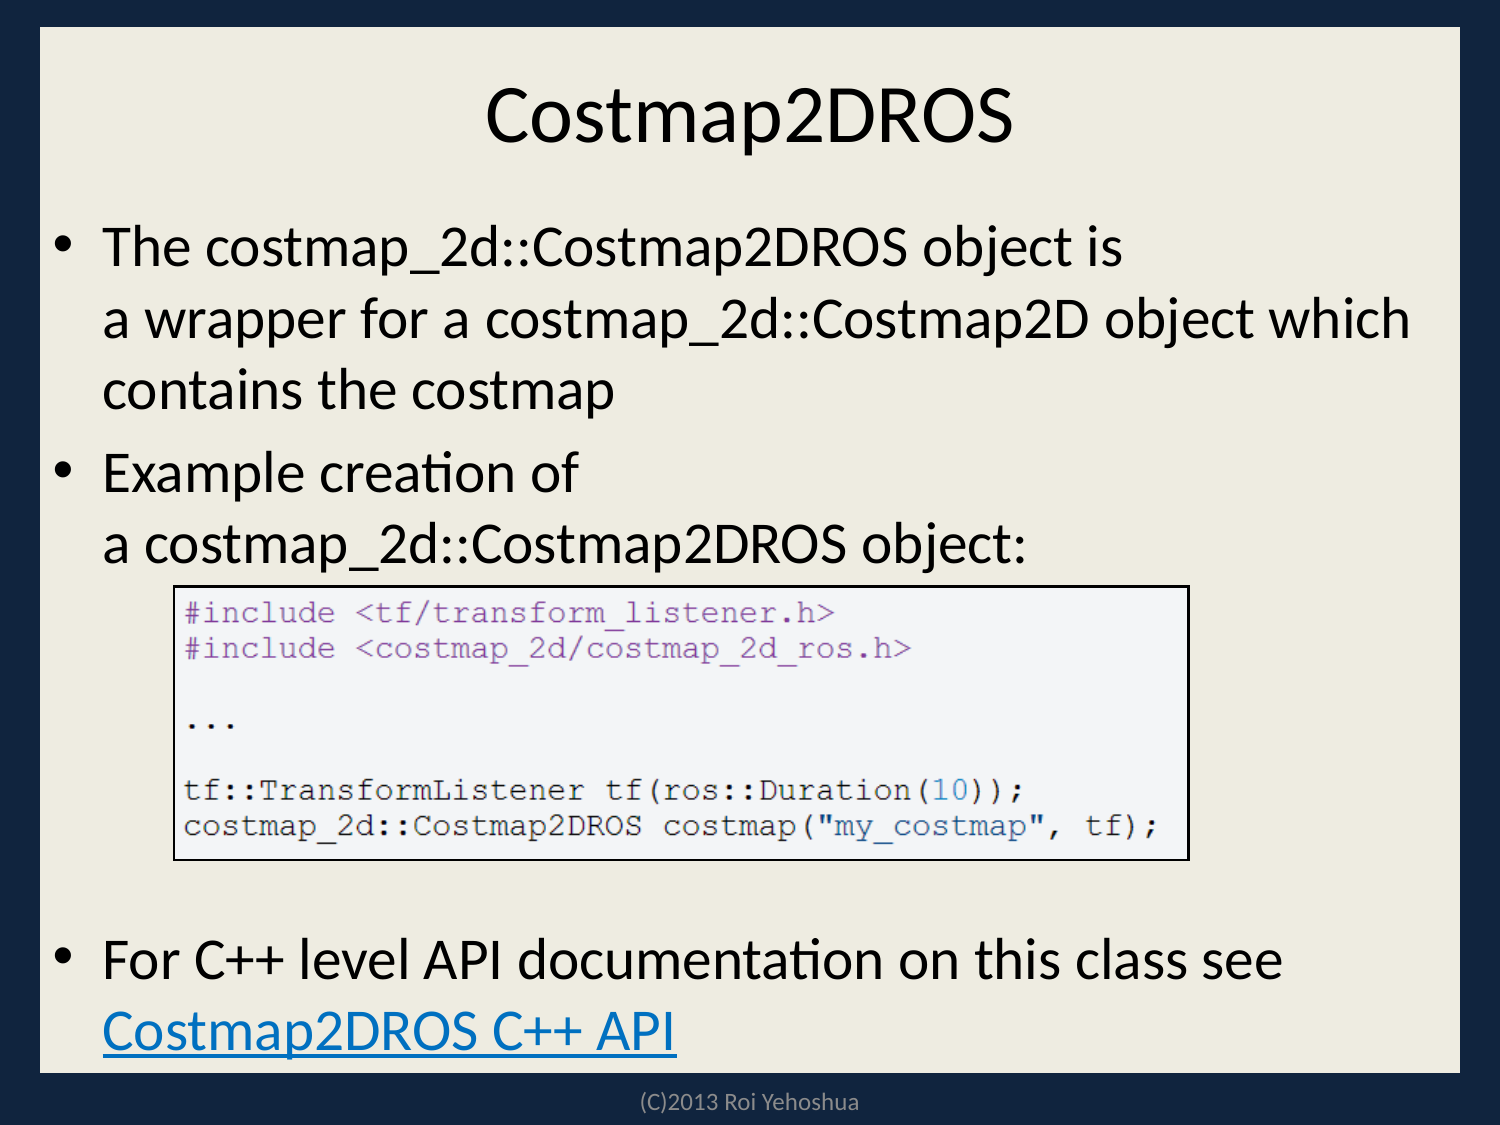

# Costmap2DROS
The costmap_2d::Costmap2DROS object is a wrapper for a costmap_2d::Costmap2D object which contains the costmap
Example creation of a costmap_2d::Costmap2DROS object:
For C++ level API documentation on this class see  Costmap2DROS C++ API
(C)2013 Roi Yehoshua